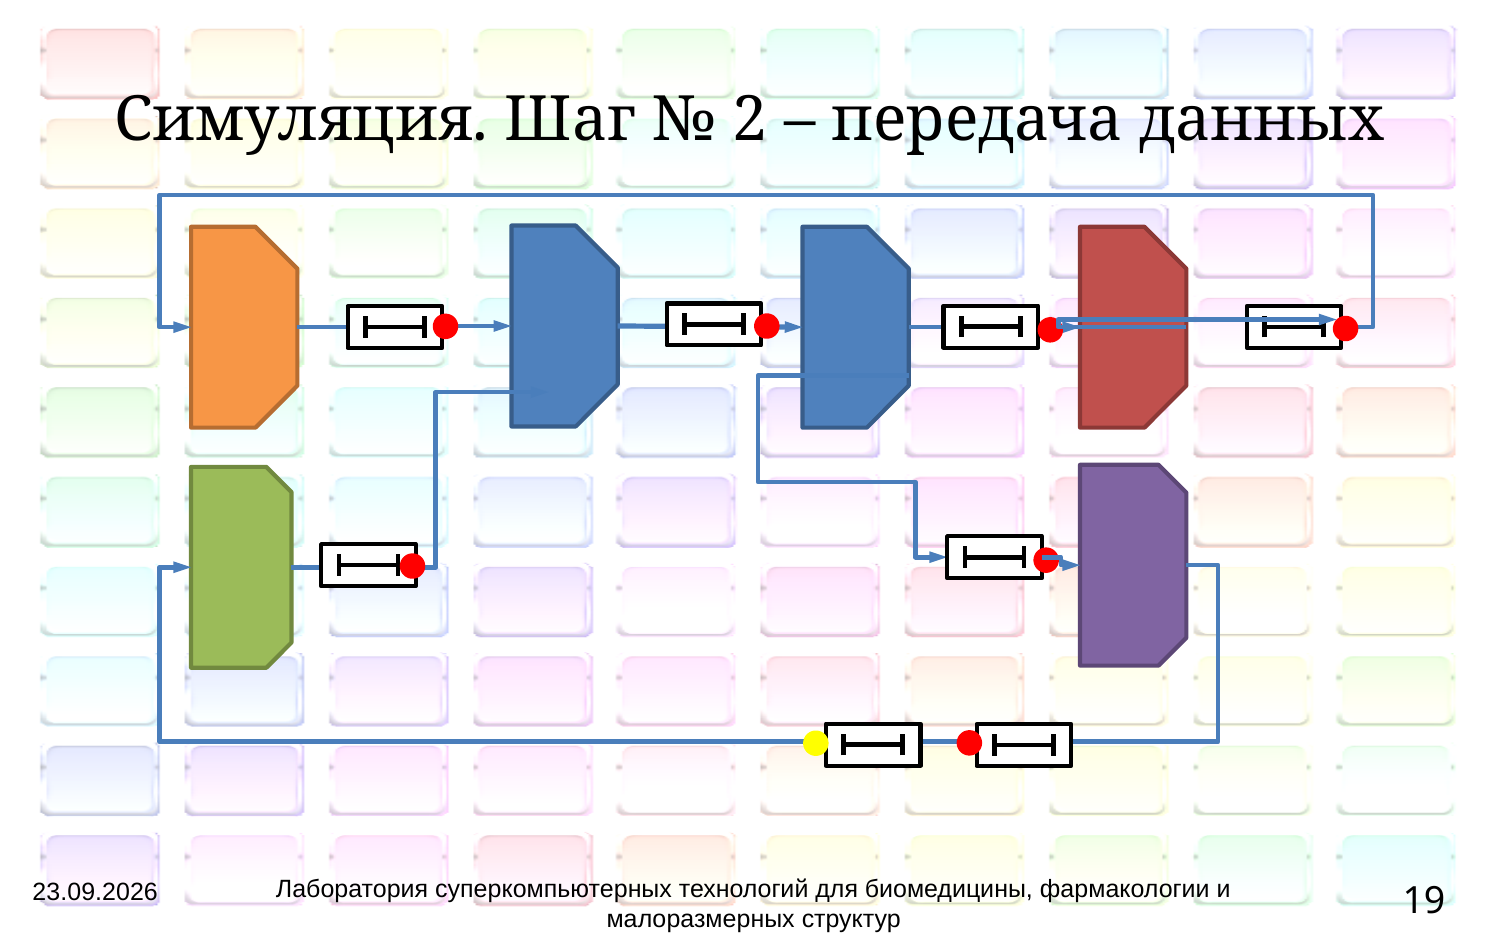

# Симуляция. Шаг № 2 – передача данных
Лаборатория суперкомпьютерных технологий для биомедицины, фармакологии и малоразмерных структур